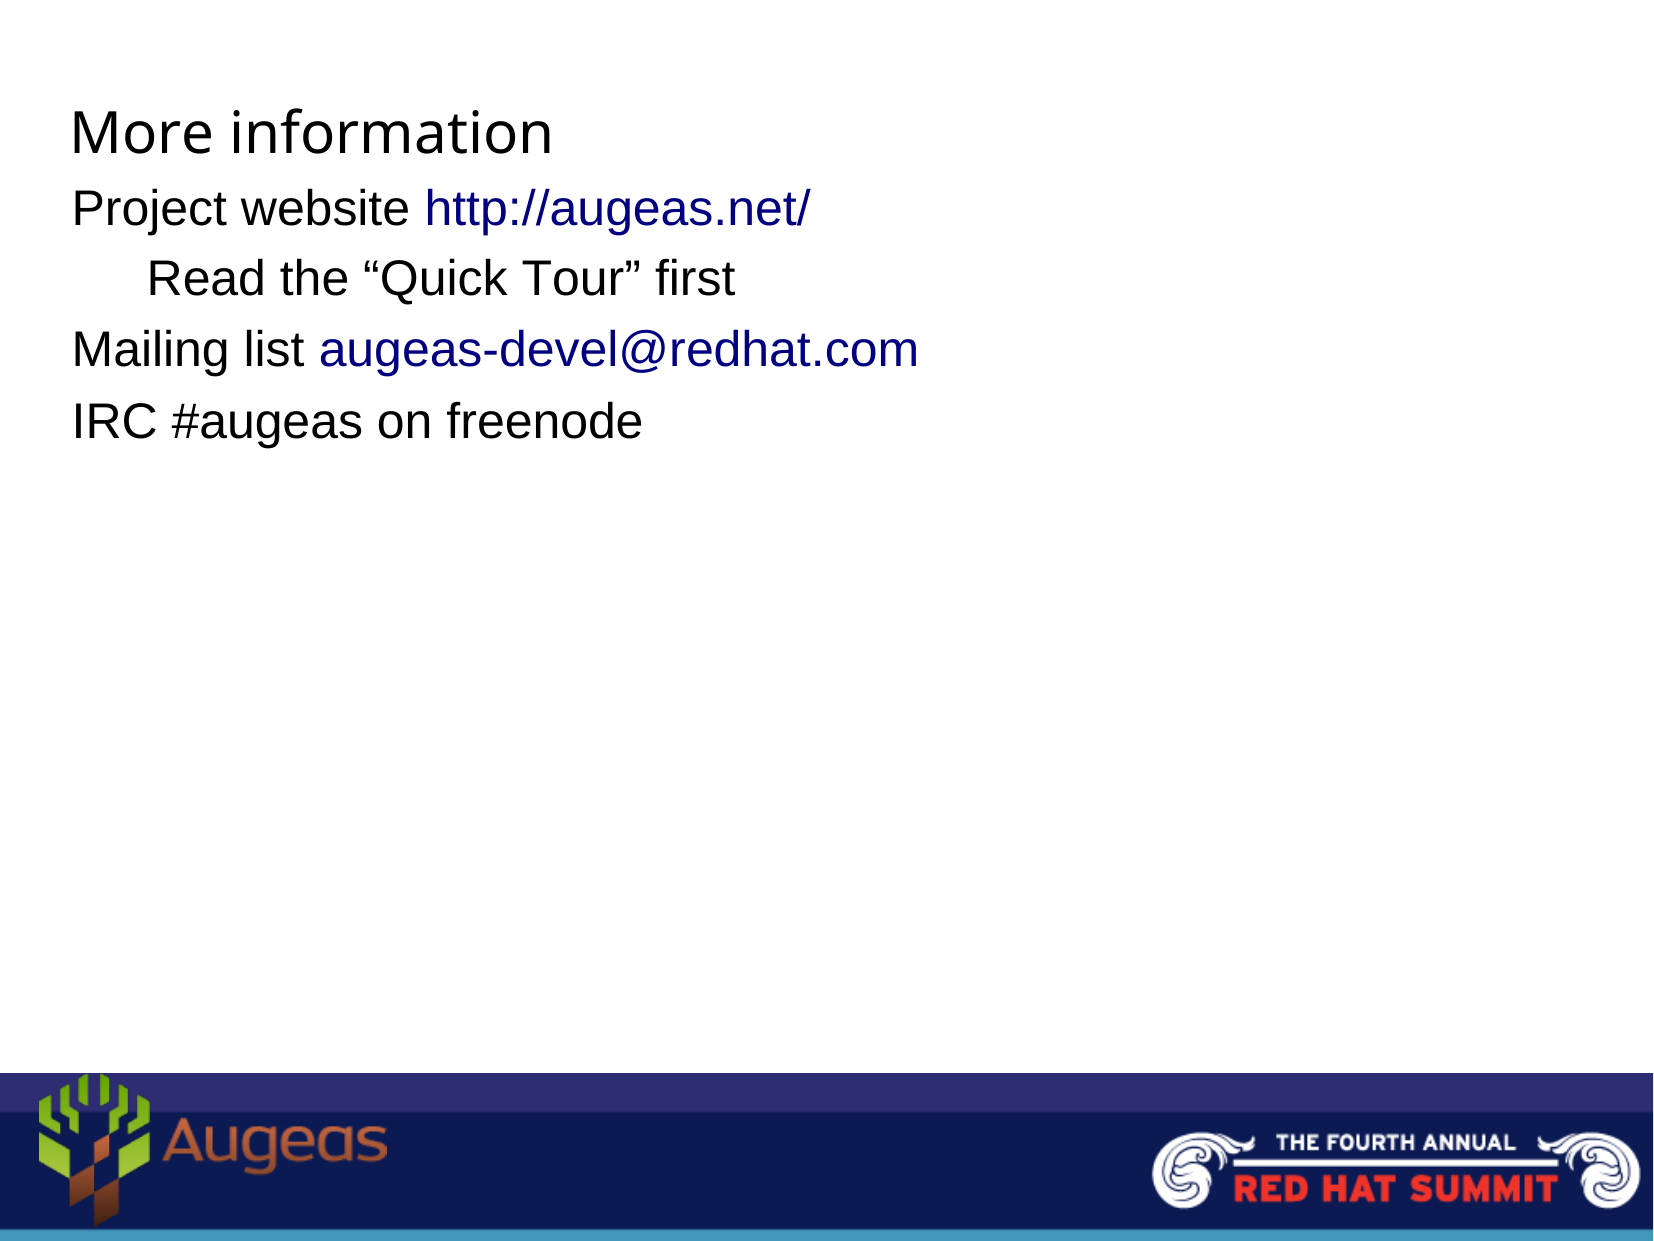

# More information
Project website http://augeas.net/
Read the “Quick Tour” first
Mailing list augeas-devel@redhat.com
IRC #augeas on freenode